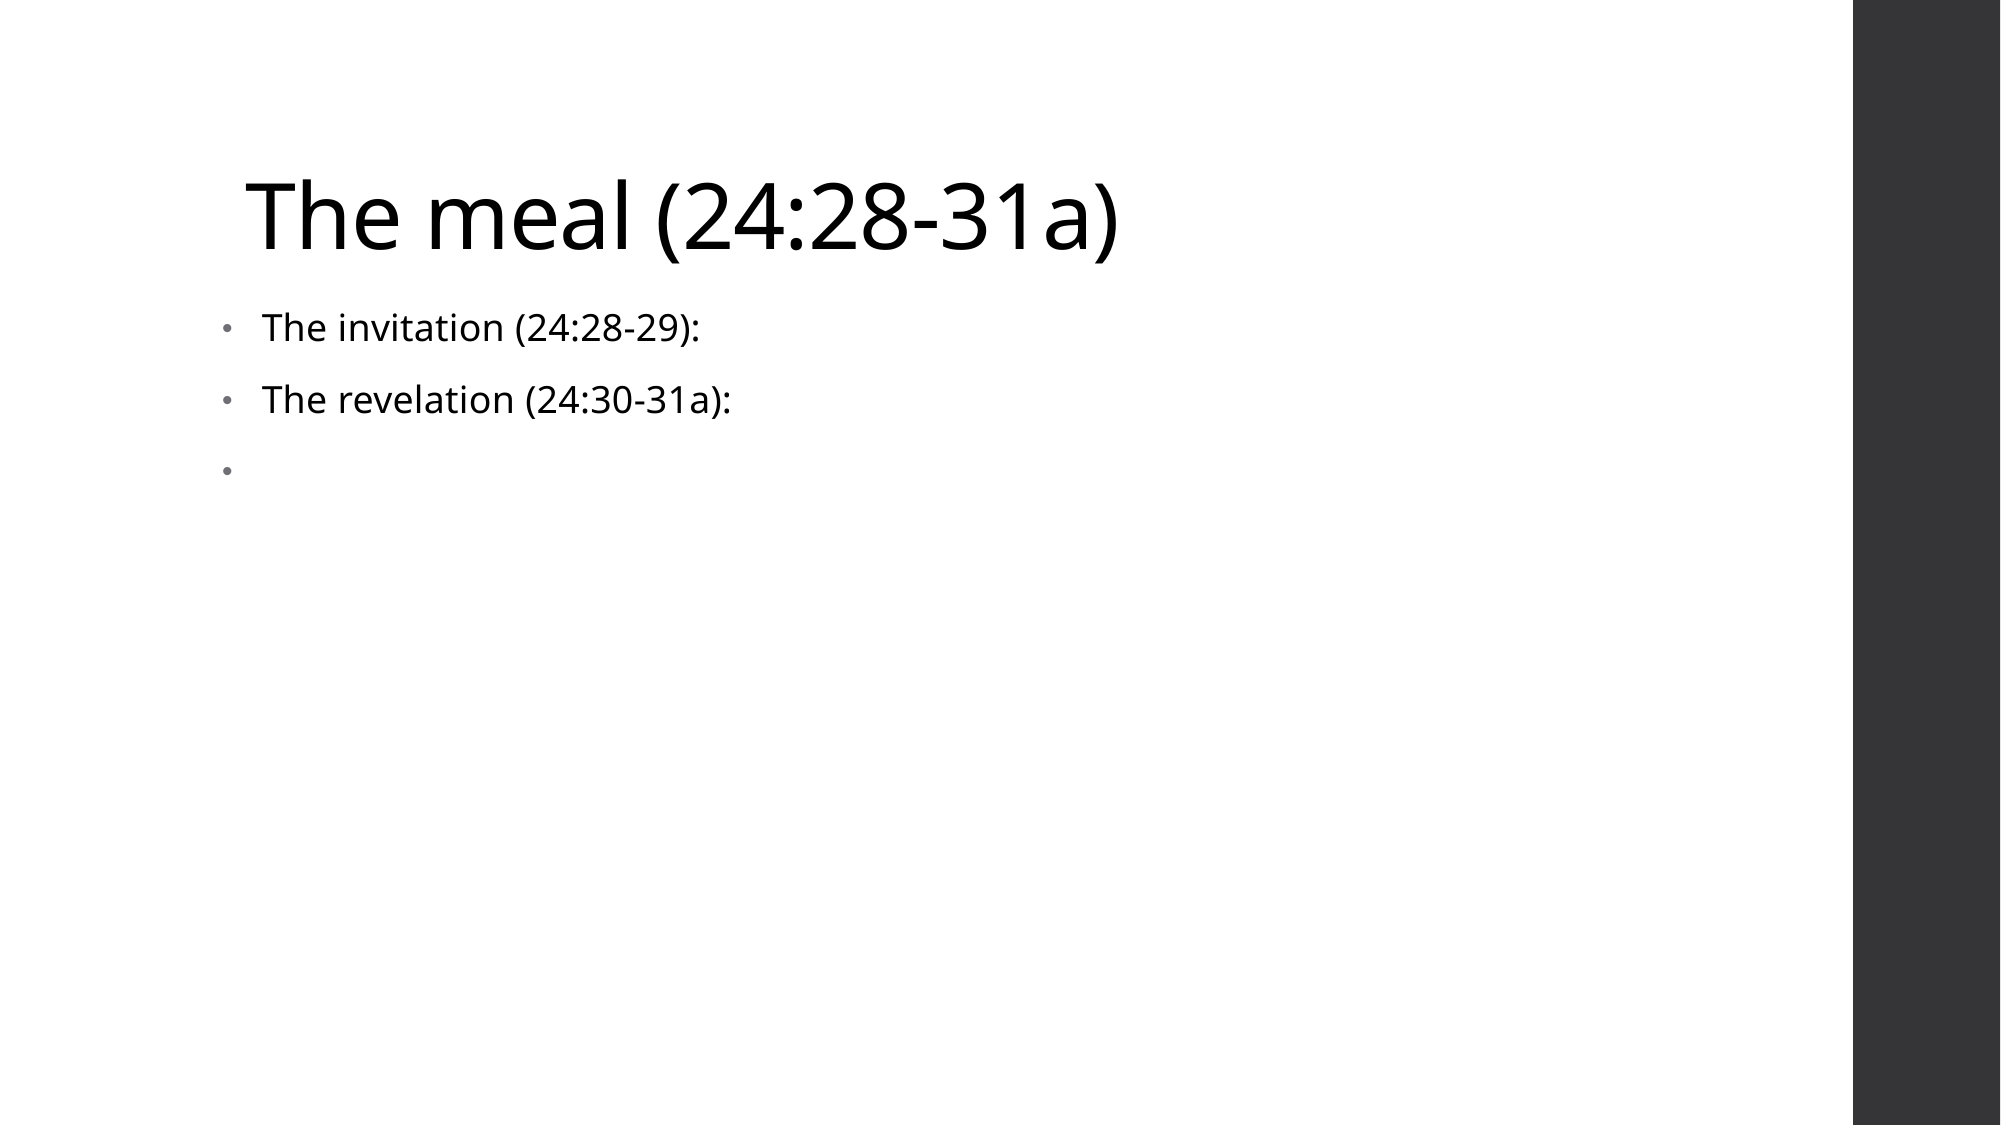

# The meal (24:28-31a)
 The invitation (24:28-29):
 The revelation (24:30-31a):